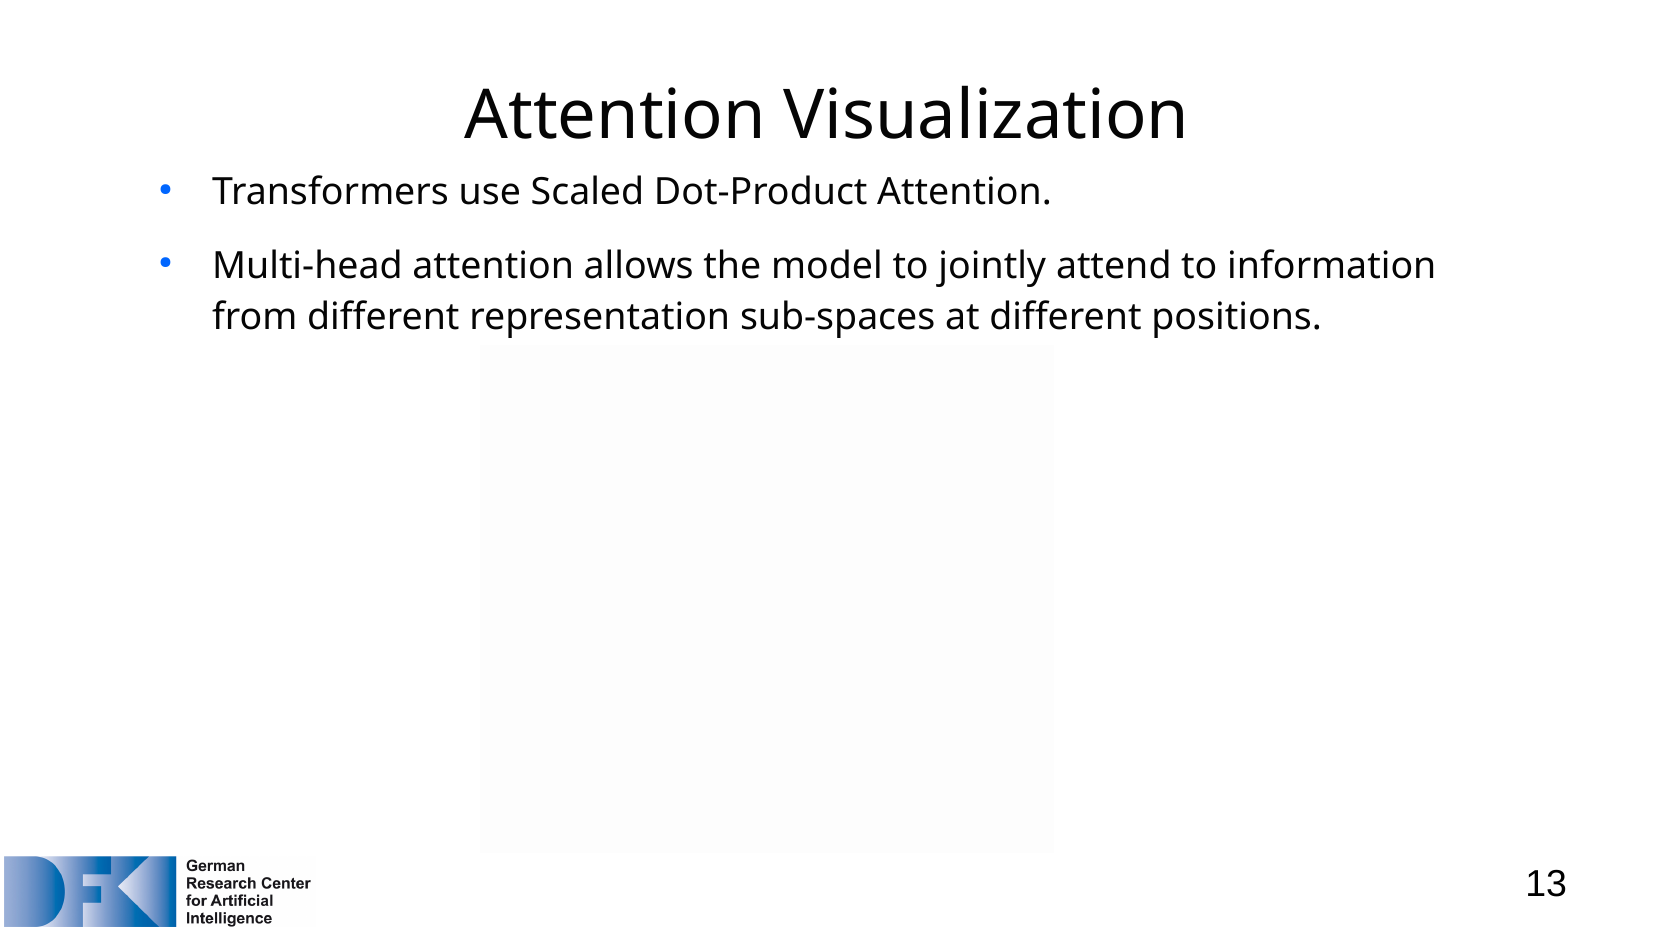

# Attention Visualization
Transformers use Scaled Dot-Product Attention.
Multi-head attention allows the model to jointly attend to information from different representation sub-spaces at different positions.